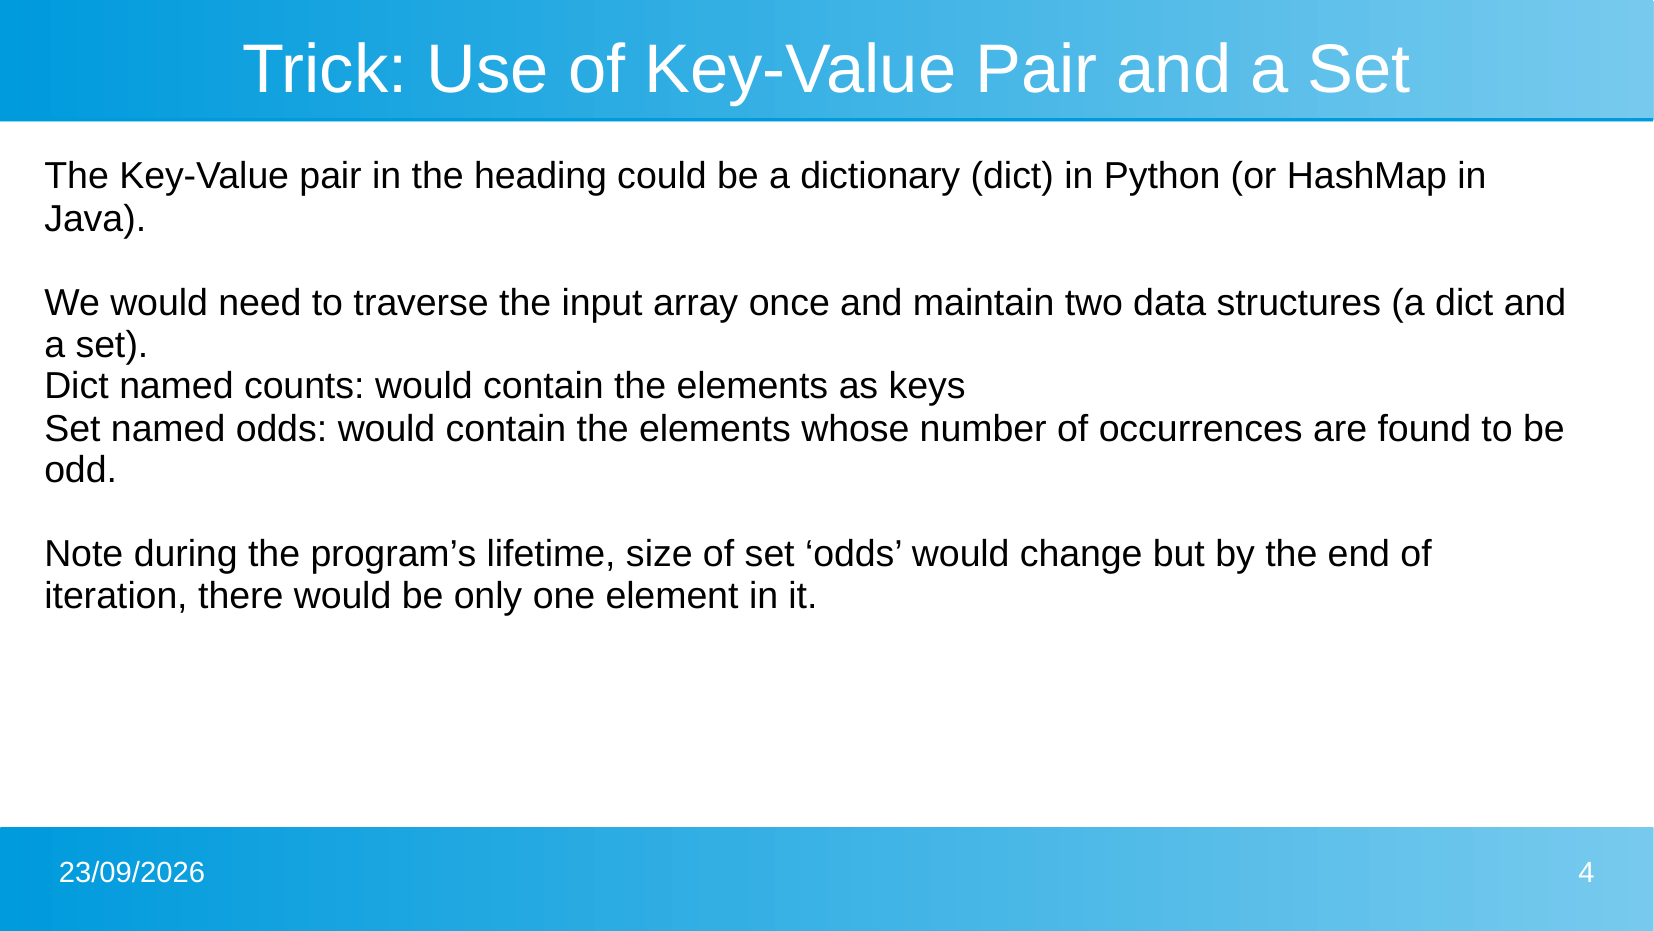

# Trick: Use of Key-Value Pair and a Set
The Key-Value pair in the heading could be a dictionary (dict) in Python (or HashMap in Java).
We would need to traverse the input array once and maintain two data structures (a dict and a set).
Dict named counts: would contain the elements as keys
Set named odds: would contain the elements whose number of occurrences are found to be odd.
Note during the program’s lifetime, size of set ‘odds’ would change but by the end of iteration, there would be only one element in it.
4